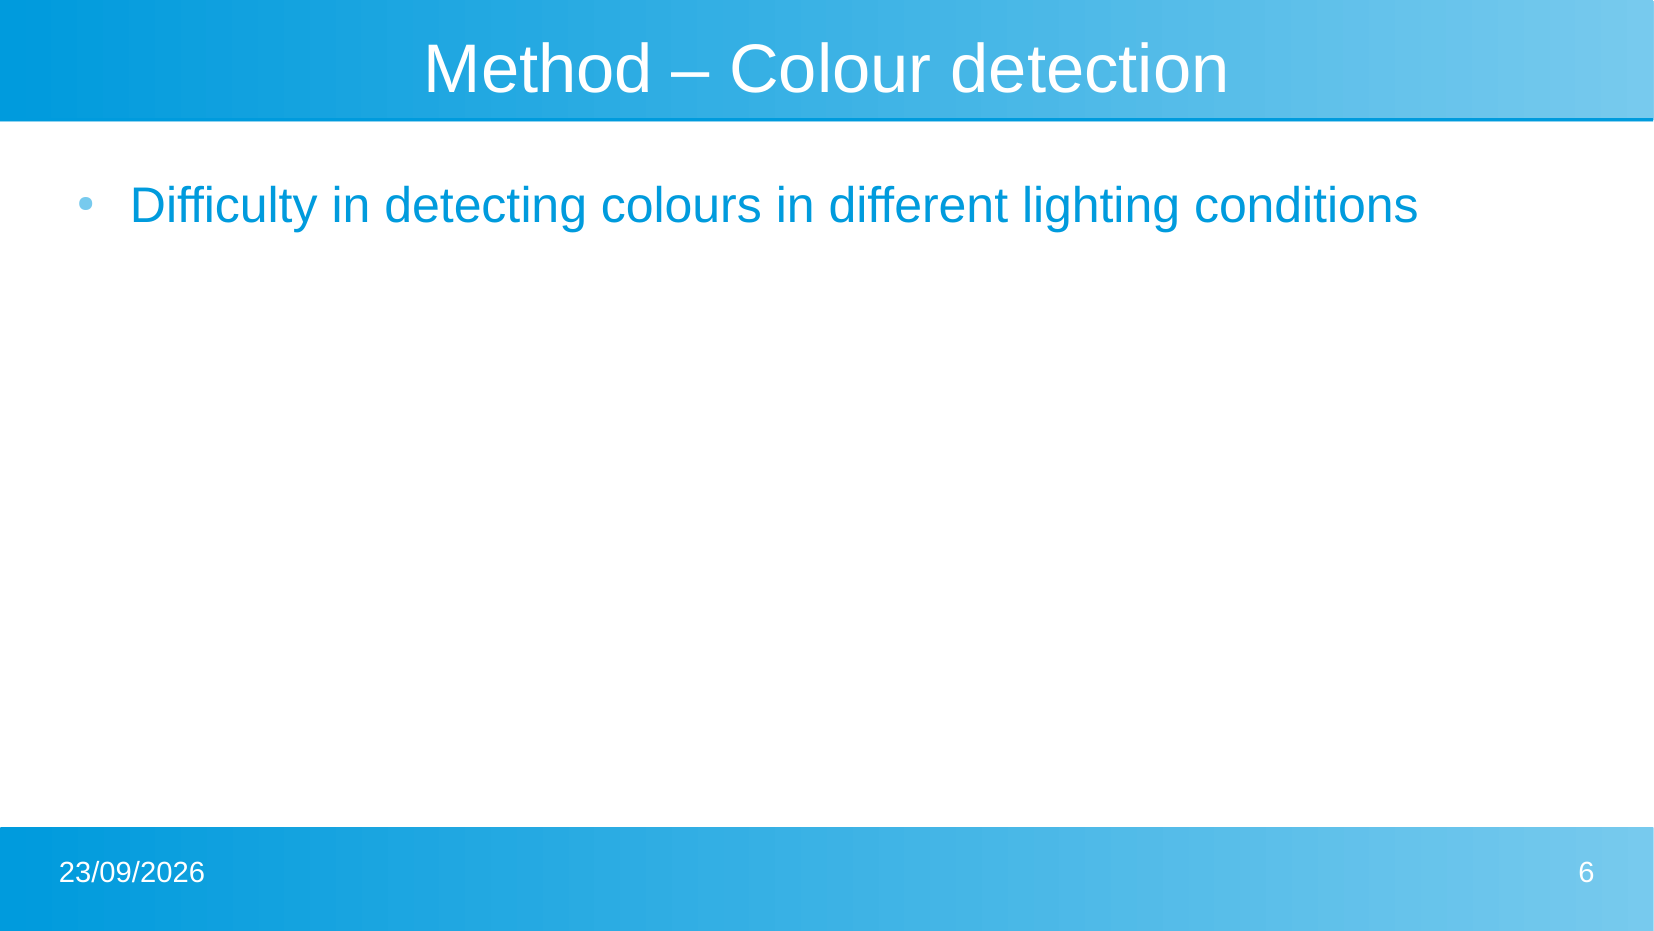

# Method – Colour detection
Difficulty in detecting colours in different lighting conditions
6